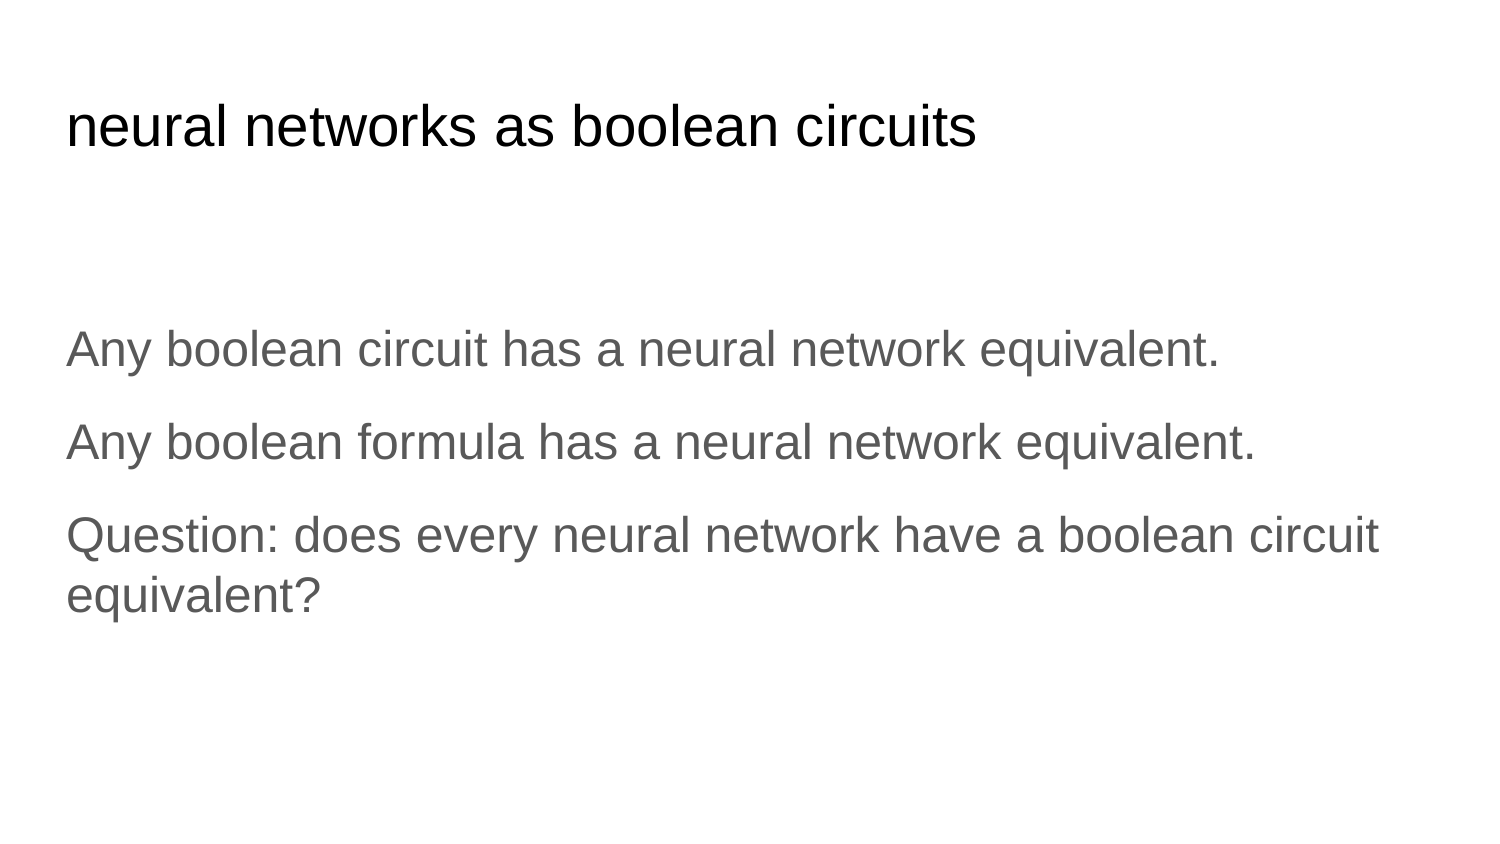

# neural networks as boolean circuits
Any boolean circuit has a neural network equivalent.
Any boolean formula has a neural network equivalent.
Question: does every neural network have a boolean circuit equivalent?